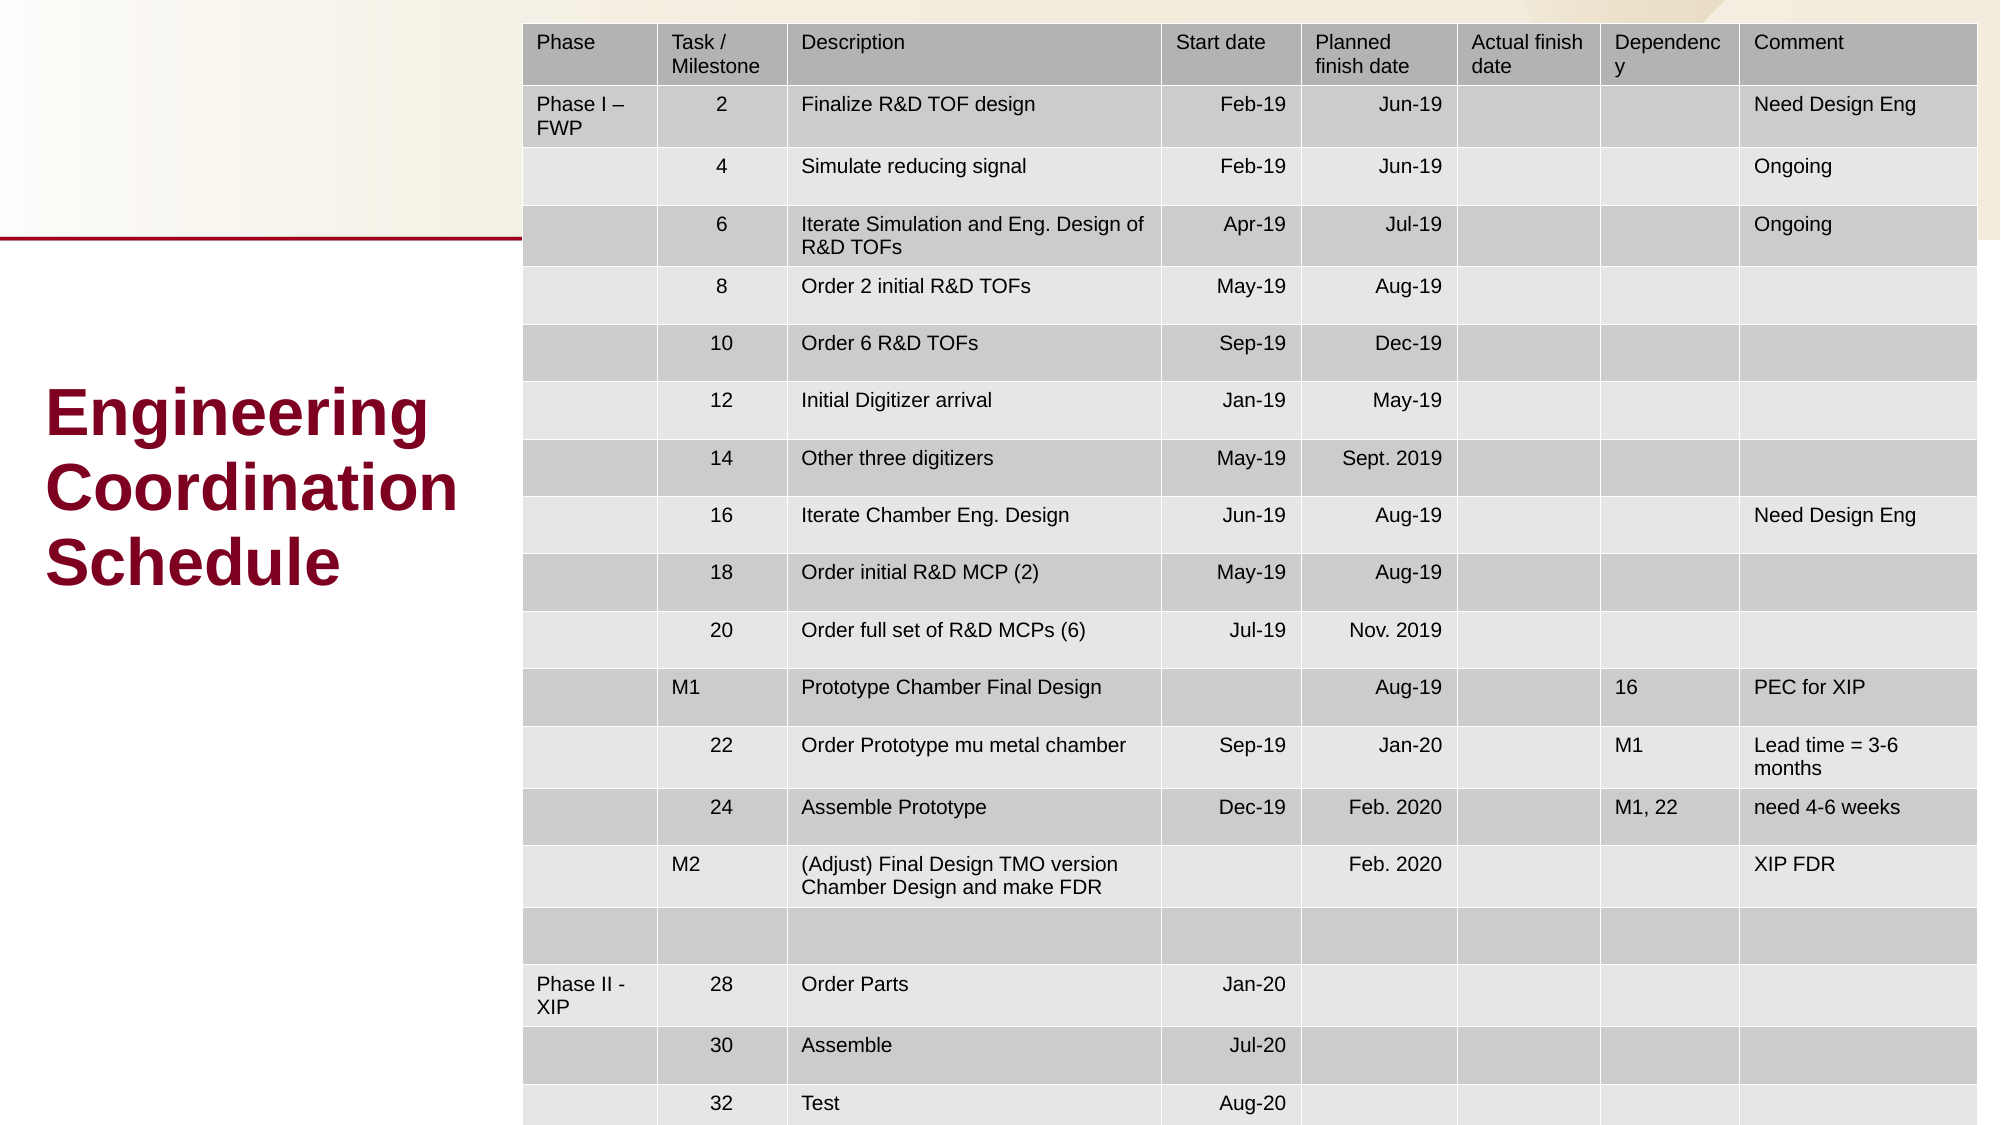

| Phase | Task / Milestone | Description | Start date | Planned finish date | Actual finish date | Dependency | Comment |
| --- | --- | --- | --- | --- | --- | --- | --- |
| Phase I – FWP | 2 | Finalize R&D TOF design | Feb-19 | Jun-19 | | | Need Design Eng |
| | 4 | Simulate reducing signal | Feb-19 | Jun-19 | | | Ongoing |
| | 6 | Iterate Simulation and Eng. Design of R&D TOFs | Apr-19 | Jul-19 | | | Ongoing |
| | 8 | Order 2 initial R&D TOFs | May-19 | Aug-19 | | | |
| | 10 | Order 6 R&D TOFs | Sep-19 | Dec-19 | | | |
| | 12 | Initial Digitizer arrival | Jan-19 | May-19 | | | |
| | 14 | Other three digitizers | May-19 | Sept. 2019 | | | |
| | 16 | Iterate Chamber Eng. Design | Jun-19 | Aug-19 | | | Need Design Eng |
| | 18 | Order initial R&D MCP (2) | May-19 | Aug-19 | | | |
| | 20 | Order full set of R&D MCPs (6) | Jul-19 | Nov. 2019 | | | |
| | M1 | Prototype Chamber Final Design | | Aug-19 | | 16 | PEC for XIP |
| | 22 | Order Prototype mu metal chamber | Sep-19 | Jan-20 | | M1 | Lead time = 3-6 months |
| | 24 | Assemble Prototype | Dec-19 | Feb. 2020 | | M1, 22 | need 4-6 weeks |
| | M2 | (Adjust) Final Design TMO version Chamber Design and make FDR | | Feb. 2020 | | | XIP FDR |
| | | | | | | | |
| Phase II - XIP | 28 | Order Parts | Jan-20 | | | | |
| | 30 | Assemble | Jul-20 | | | | |
| | 32 | Test | Aug-20 | | | | |
| | 34 | Offline commissioning | Oct-20 | | | | |
| | M3 | RFI | | | | | |
| | 36 | Install MRCOFFE in TMO | Dec-20 | | | | |
| | M4 | TTO | | Apr-21 | | | |
| | M5 | Project closeout | | Sept-21 | | | |
# Engineering Coordination Schedule
L2SI coordination